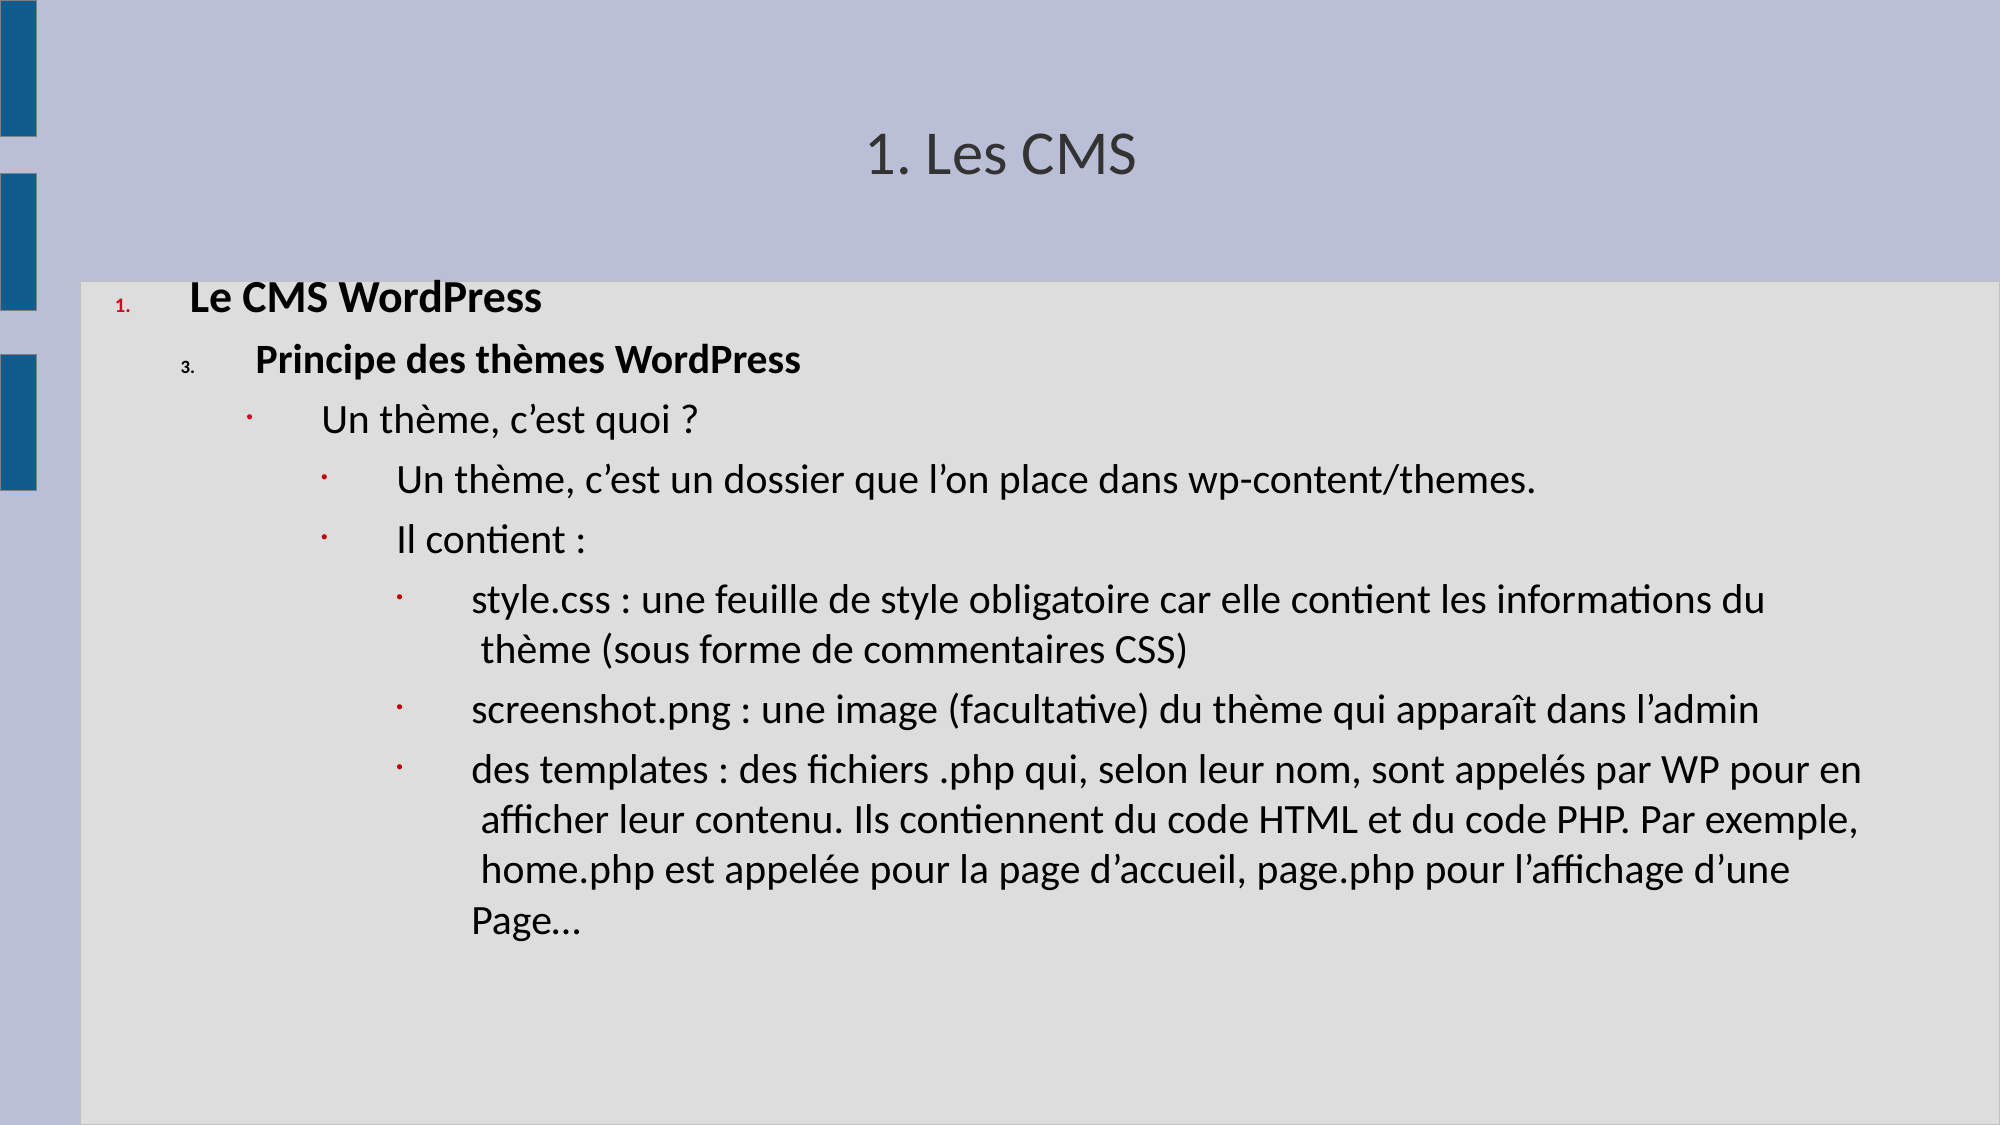

# 1. Les CMS
Le CMS WordPress
Principe des thèmes WordPress
Un thème, c’est quoi ?
Un thème, c’est un dossier que l’on place dans wp-content/themes.
Il contient :
style.css : une feuille de style obligatoire car elle contient les informations du thème (sous forme de commentaires CSS)
screenshot.png : une image (facultative) du thème qui apparaît dans l’admin
des templates : des fichiers .php qui, selon leur nom, sont appelés par WP pour en afficher leur contenu. Ils contiennent du code HTML et du code PHP. Par exemple, home.php est appelée pour la page d’accueil, page.php pour l’affichage d’une Page…